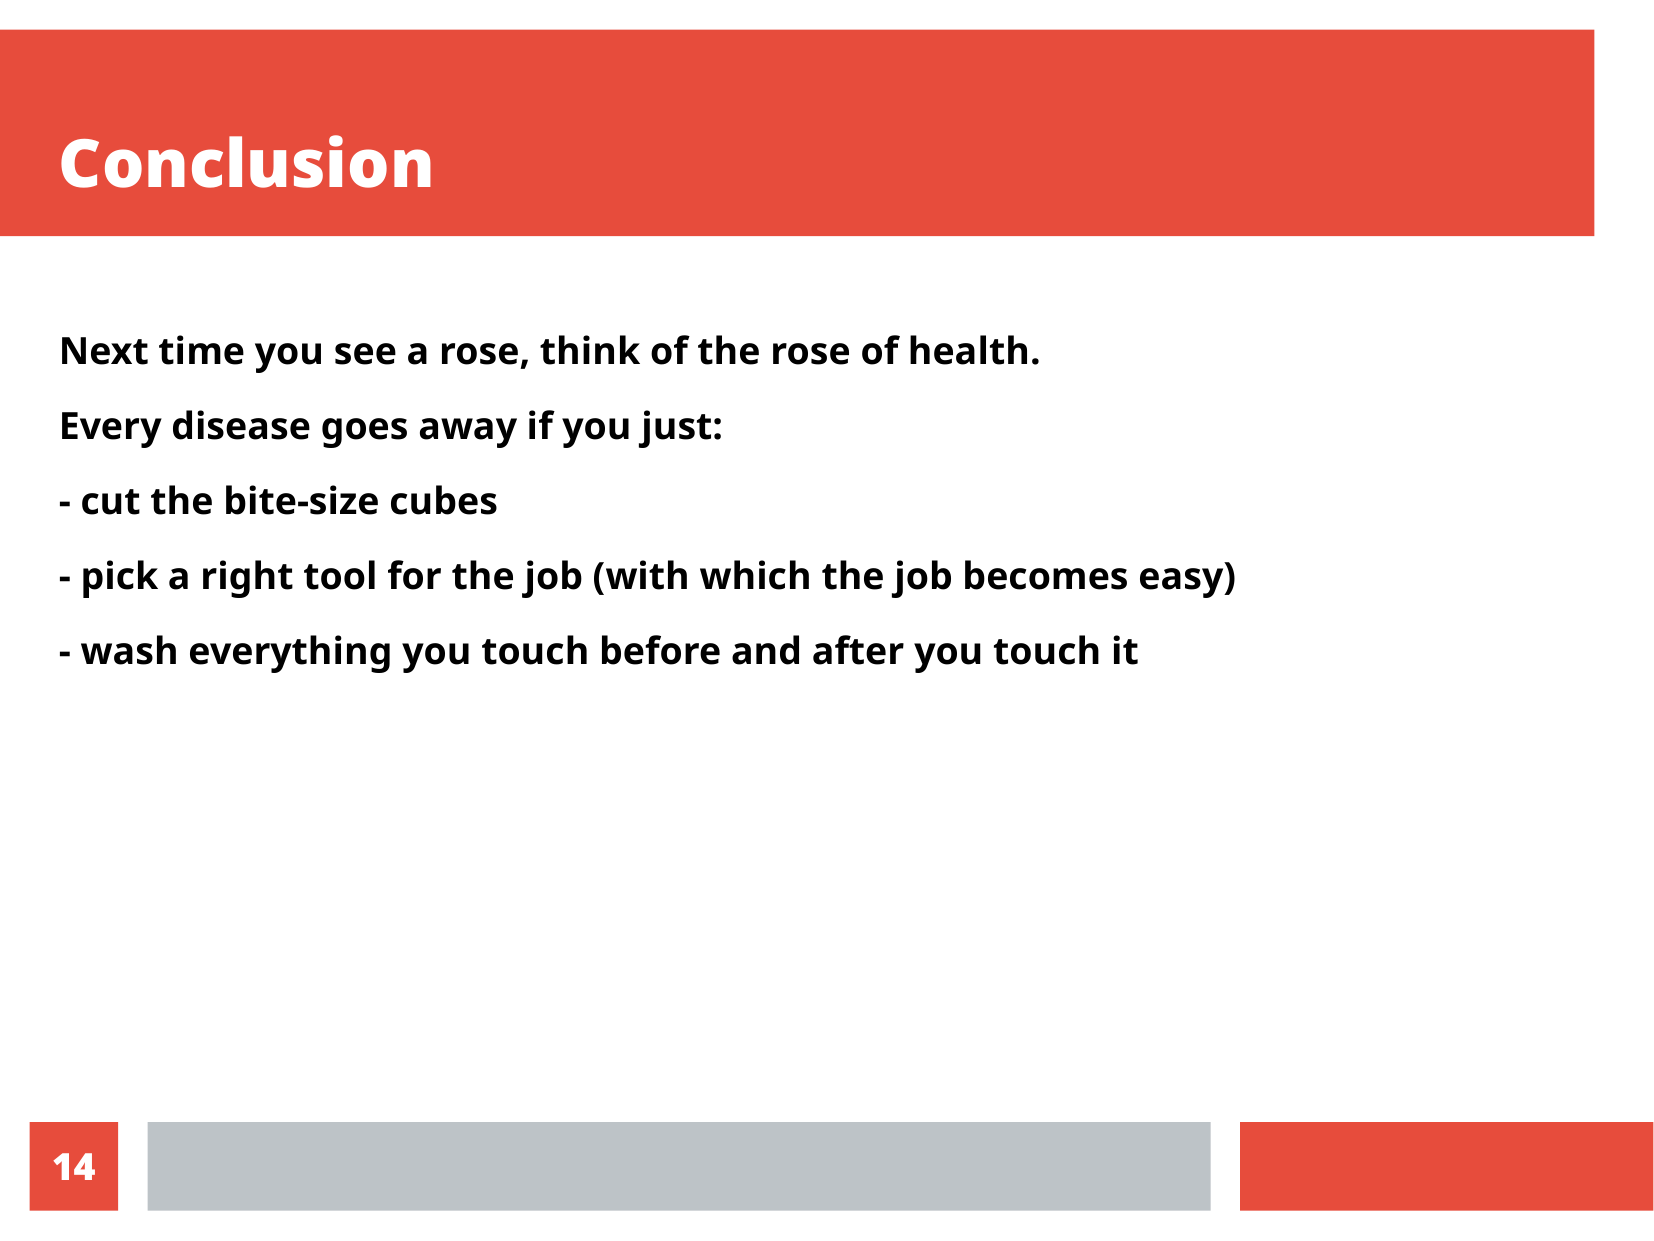

# Conclusion
Next time you see a rose, think of the rose of health.
Every disease goes away if you just:
- cut the bite-size cubes
- pick a right tool for the job (with which the job becomes easy)
- wash everything you touch before and after you touch it
14